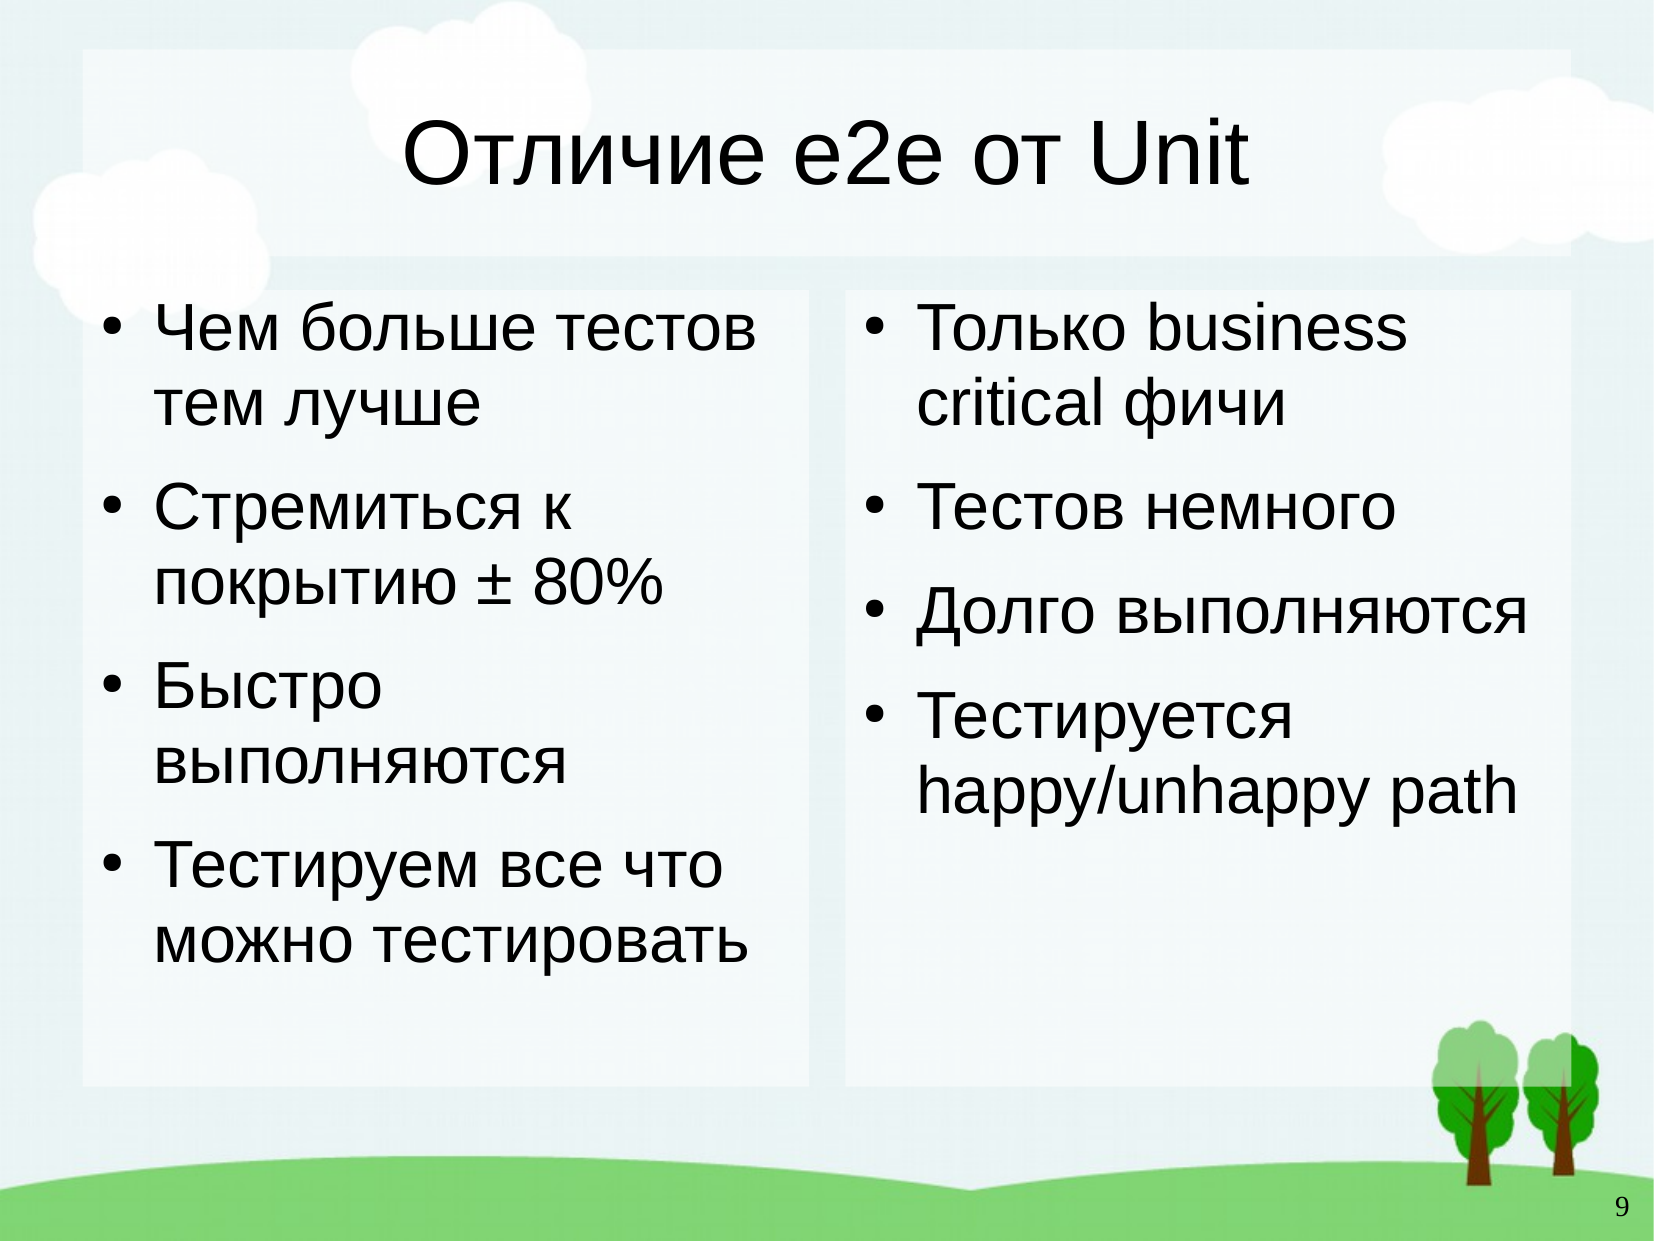

# Отличие e2e от Unit
Чем больше тестов тем лучше
Стремиться к покрытию ± 80%
Быстро выполняются
Тестируем все что можно тестировать
Только business critical фичи
Тестов немного
Долго выполняются
Тестируется happy/unhappy path
9